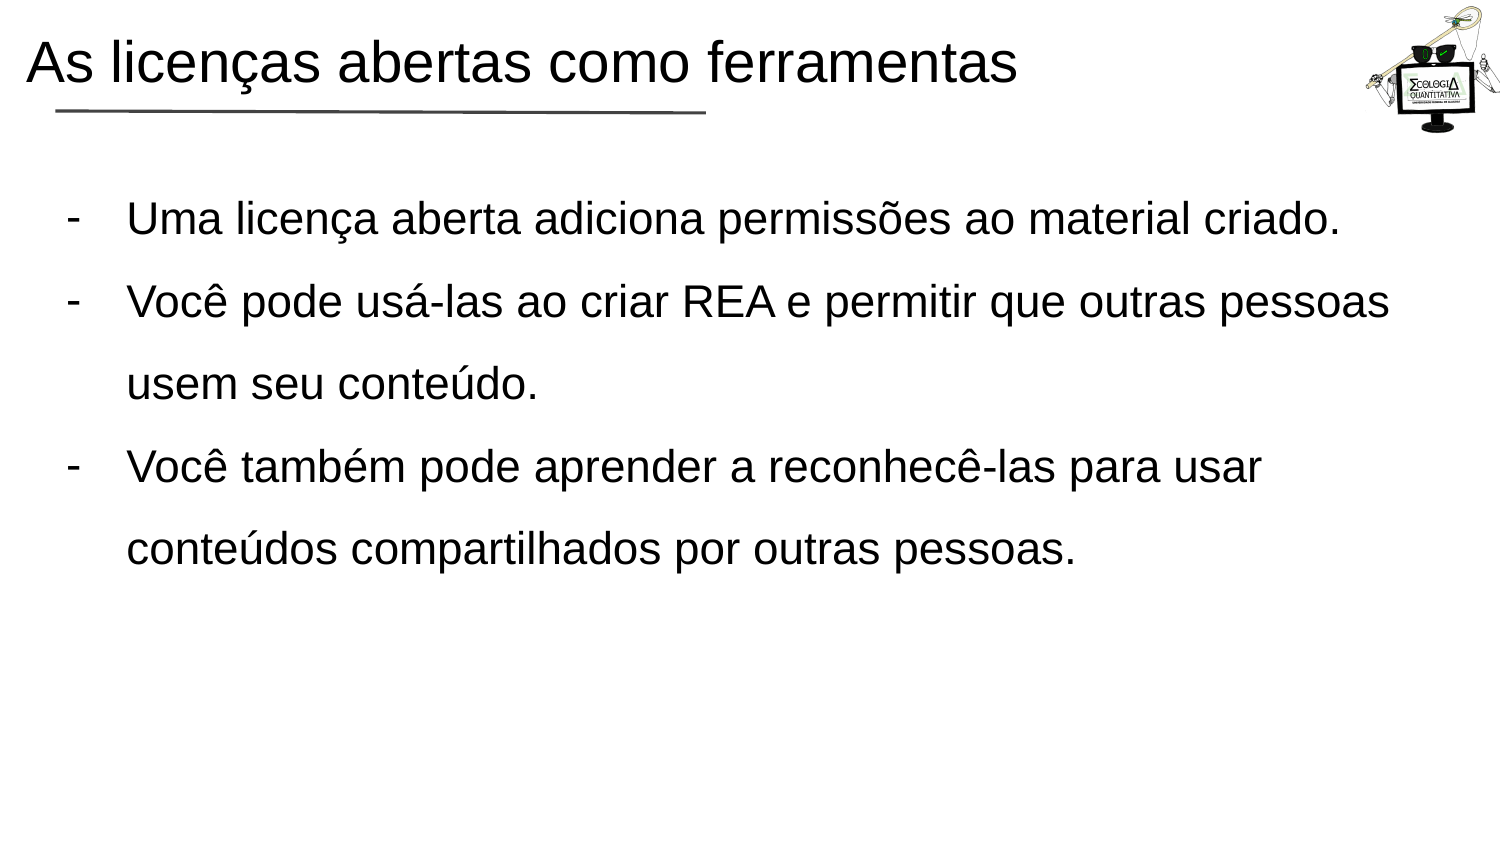

As licenças abertas como ferramentas
Uma licença aberta adiciona permissões ao material criado.
Você pode usá-las ao criar REA e permitir que outras pessoas usem seu conteúdo.
Você também pode aprender a reconhecê-las para usar conteúdos compartilhados por outras pessoas.